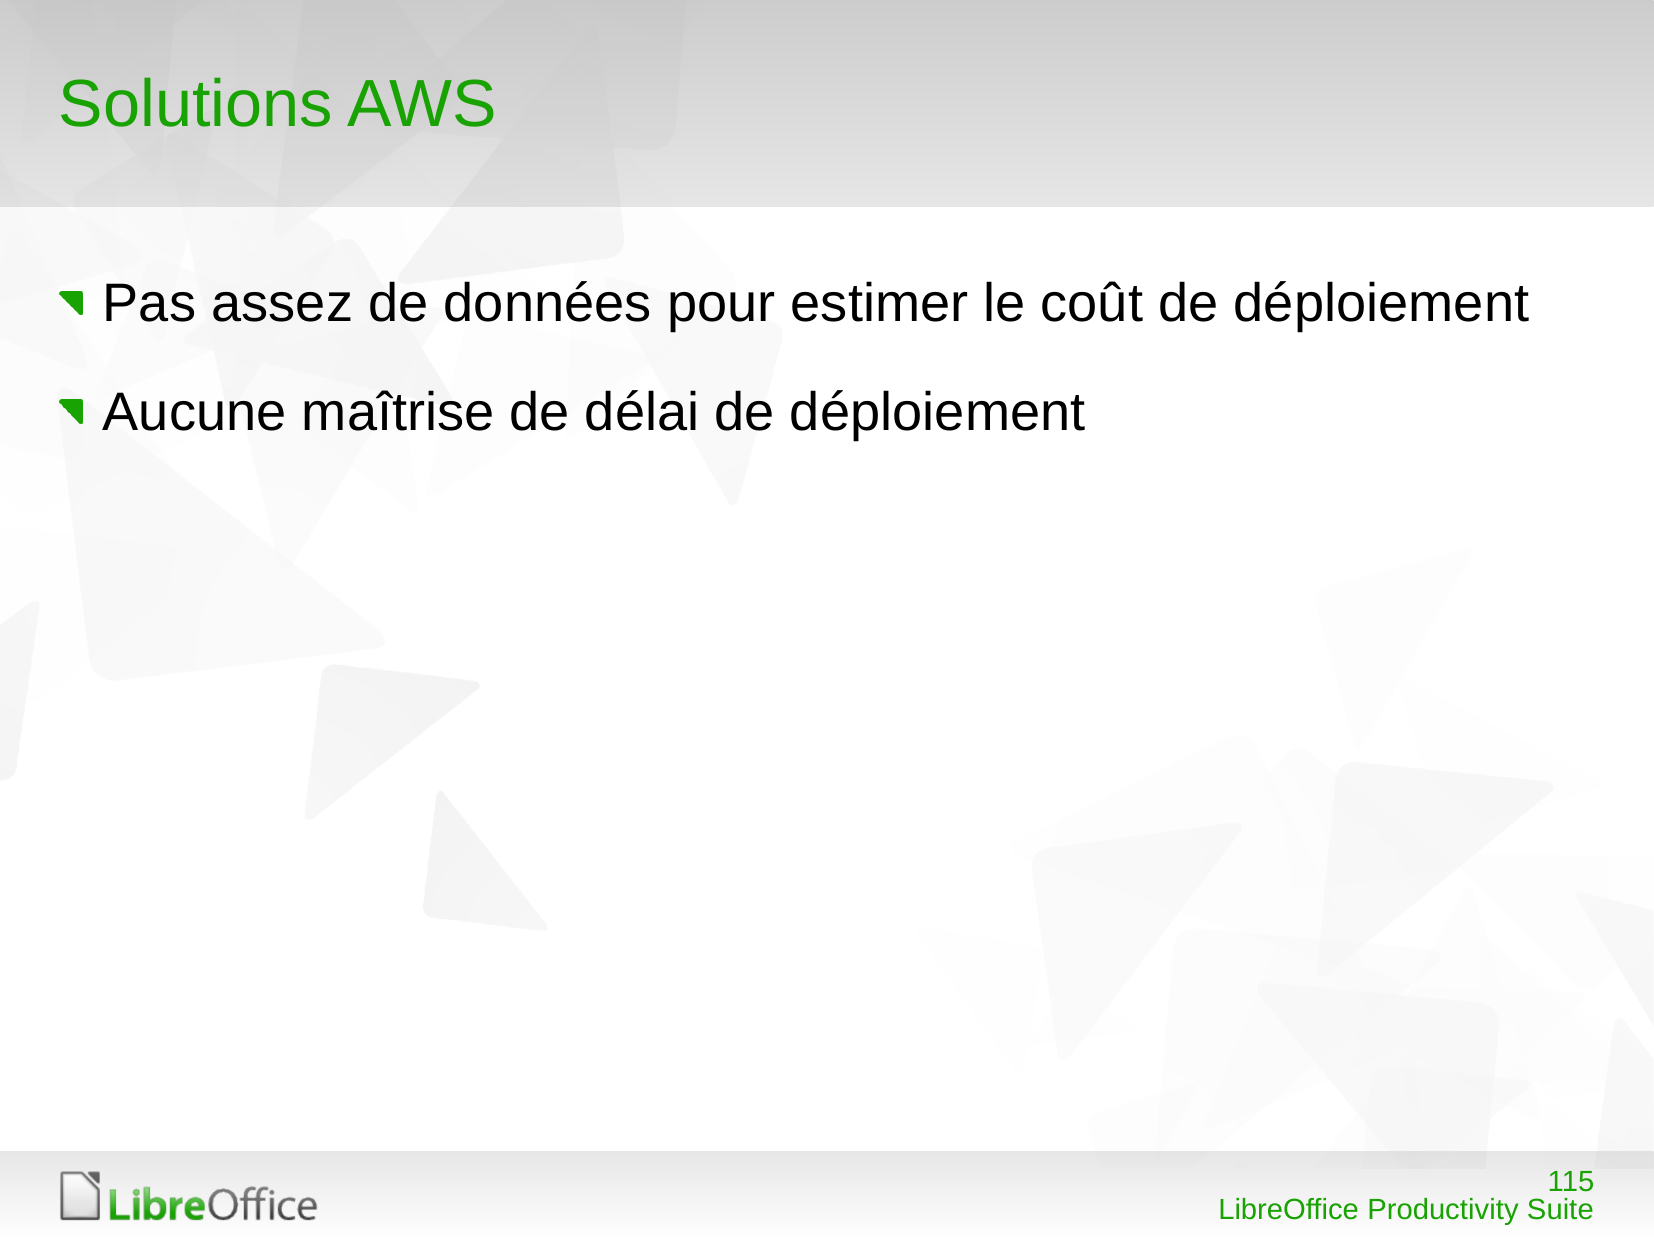

# Solutions AWS
Pas assez de données pour estimer le coût de déploiement
Aucune maîtrise de délai de déploiement
115
LibreOffice Productivity Suite